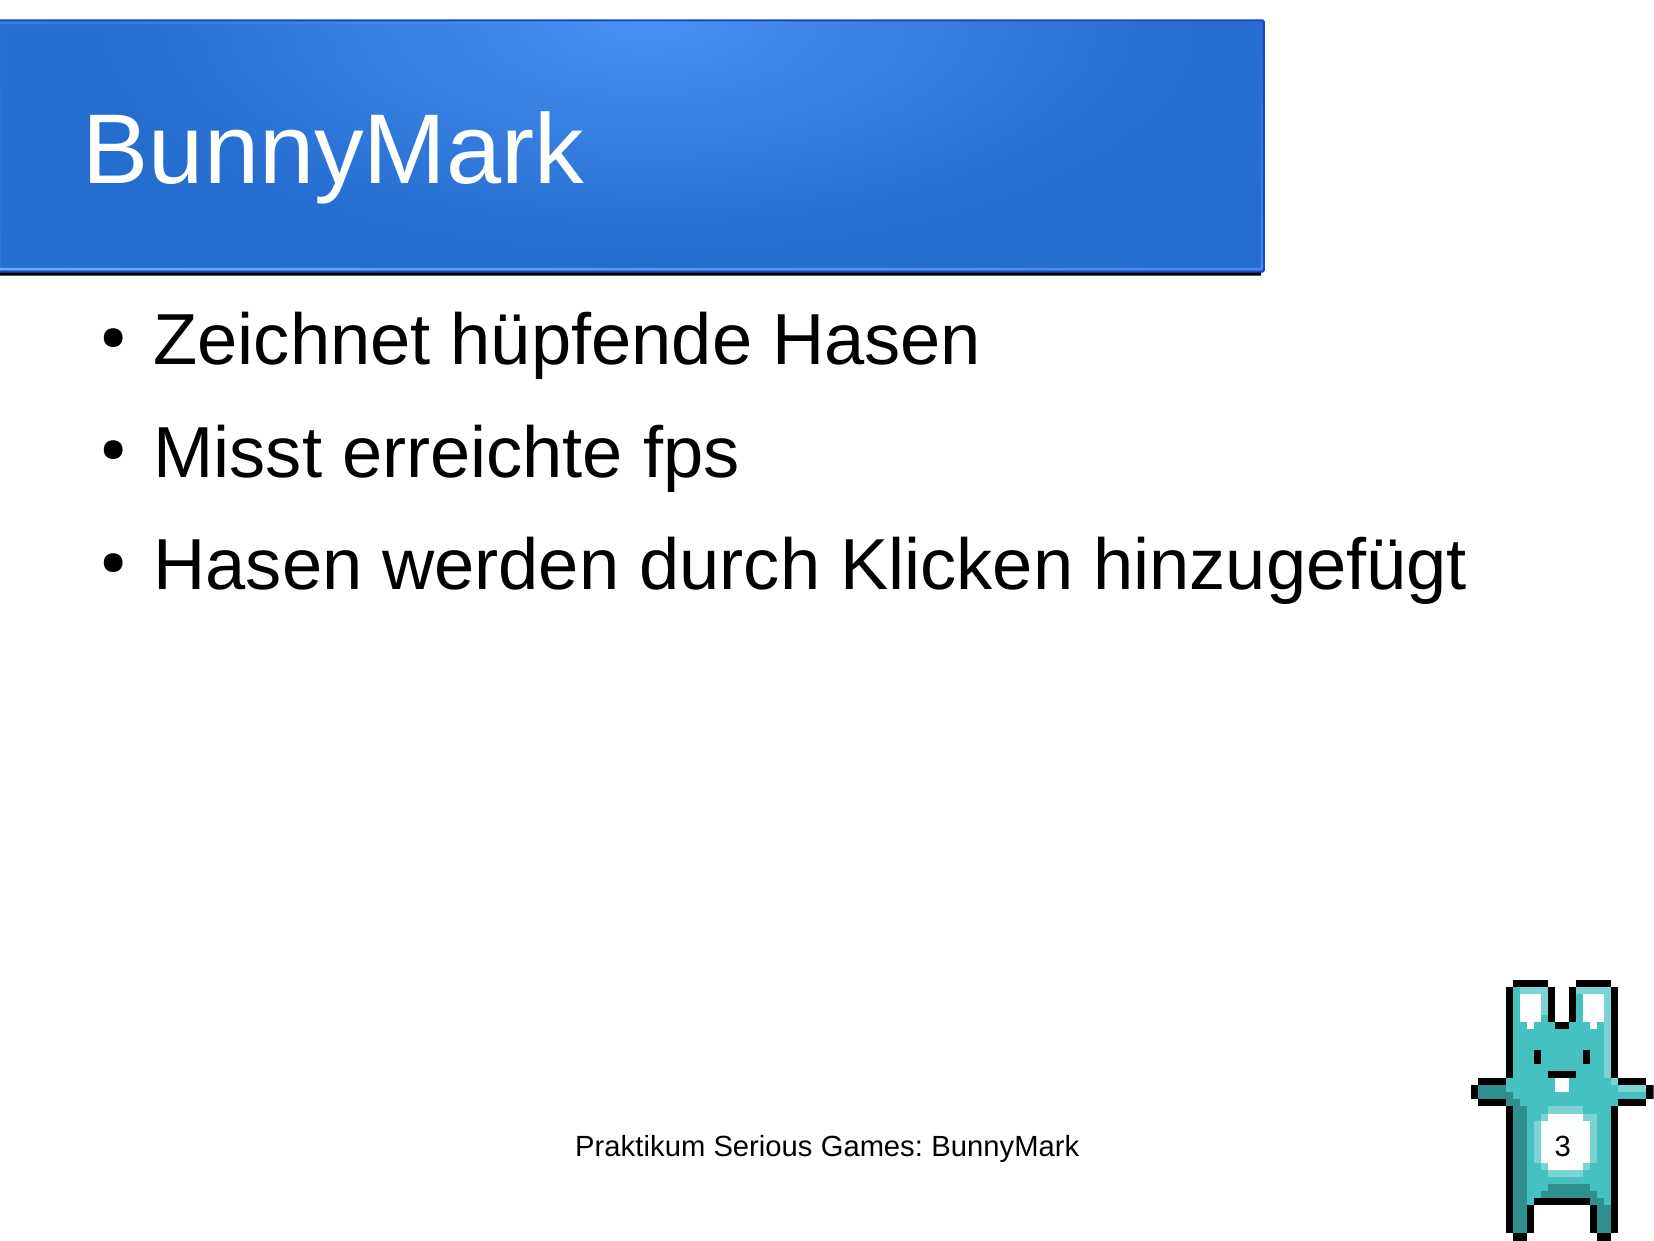

# BunnyMark
Zeichnet hüpfende Hasen
Misst erreichte fps
Hasen werden durch Klicken hinzugefügt
Praktikum Serious Games: BunnyMark
3